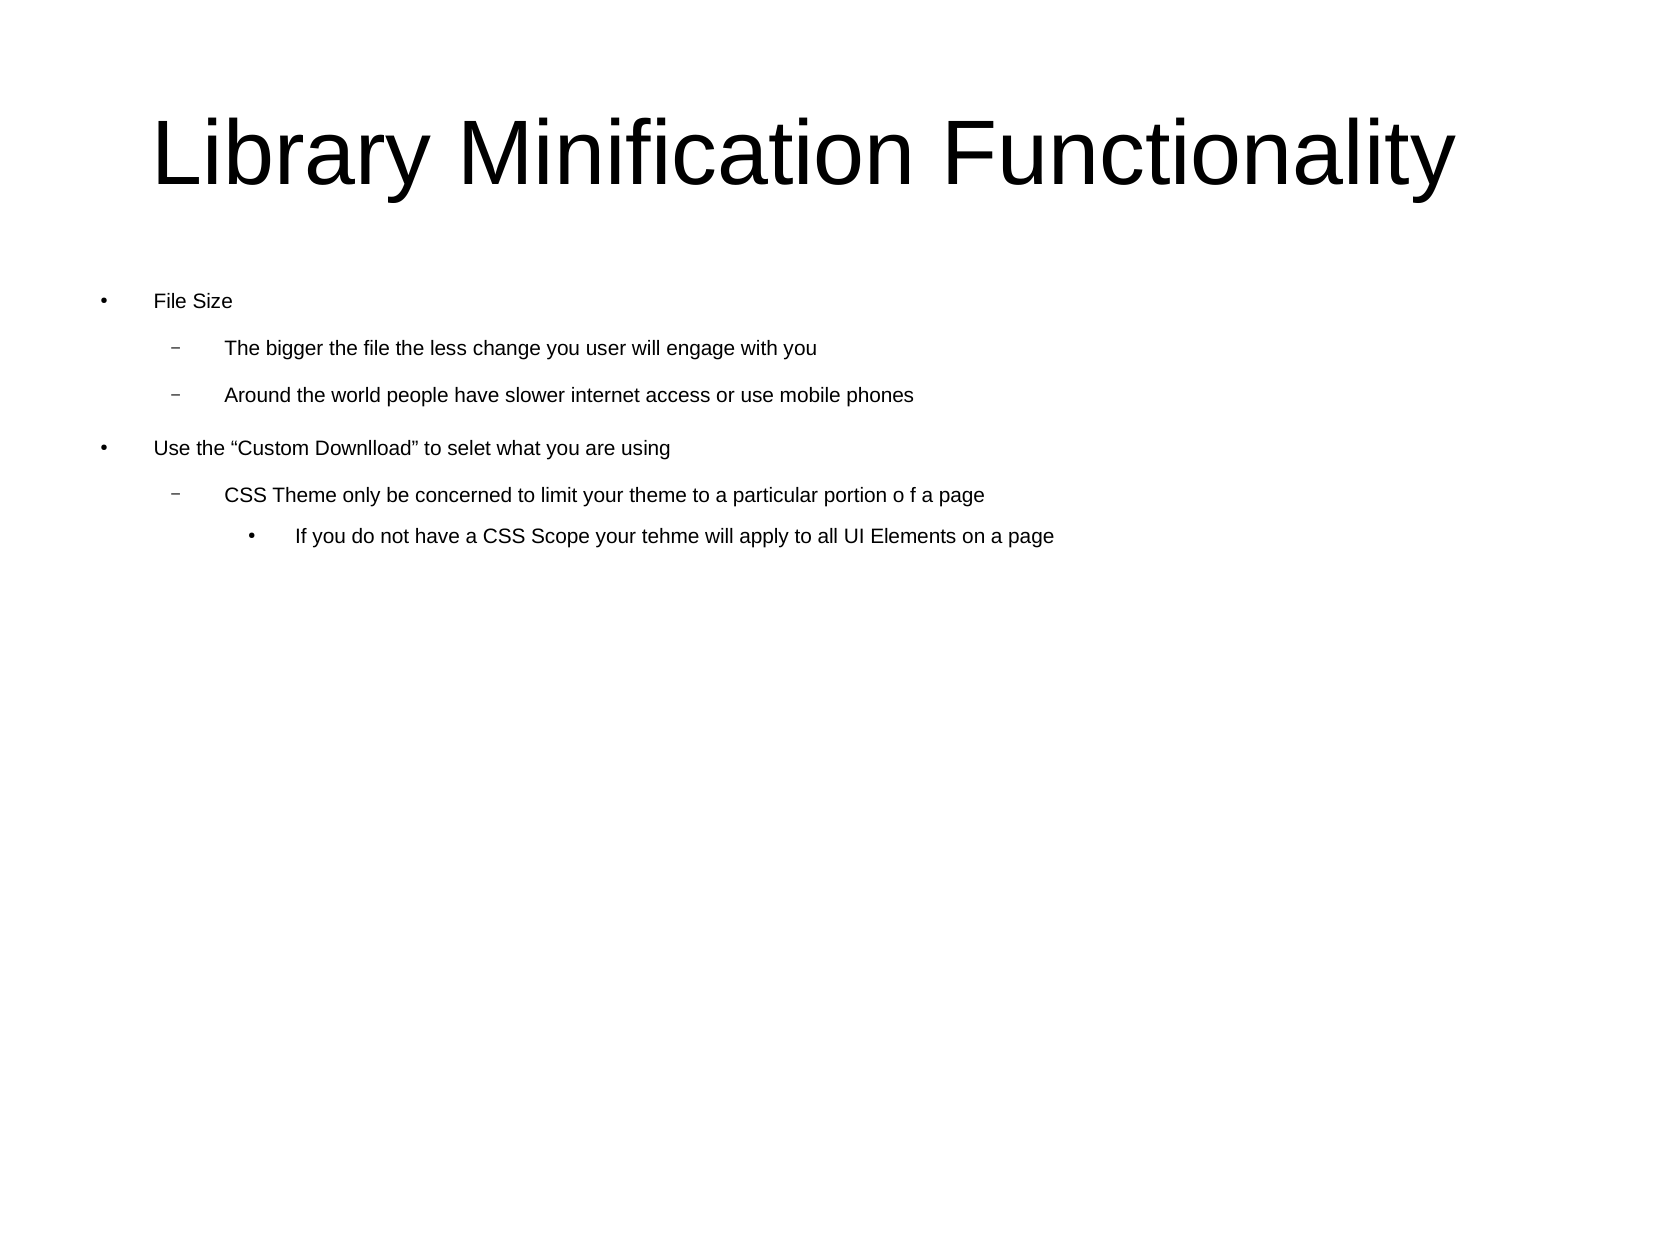

# Library Minification Functionality
File Size
The bigger the file the less change you user will engage with you
Around the world people have slower internet access or use mobile phones
Use the “Custom Downlload” to selet what you are using
CSS Theme only be concerned to limit your theme to a particular portion o f a page
If you do not have a CSS Scope your tehme will apply to all UI Elements on a page